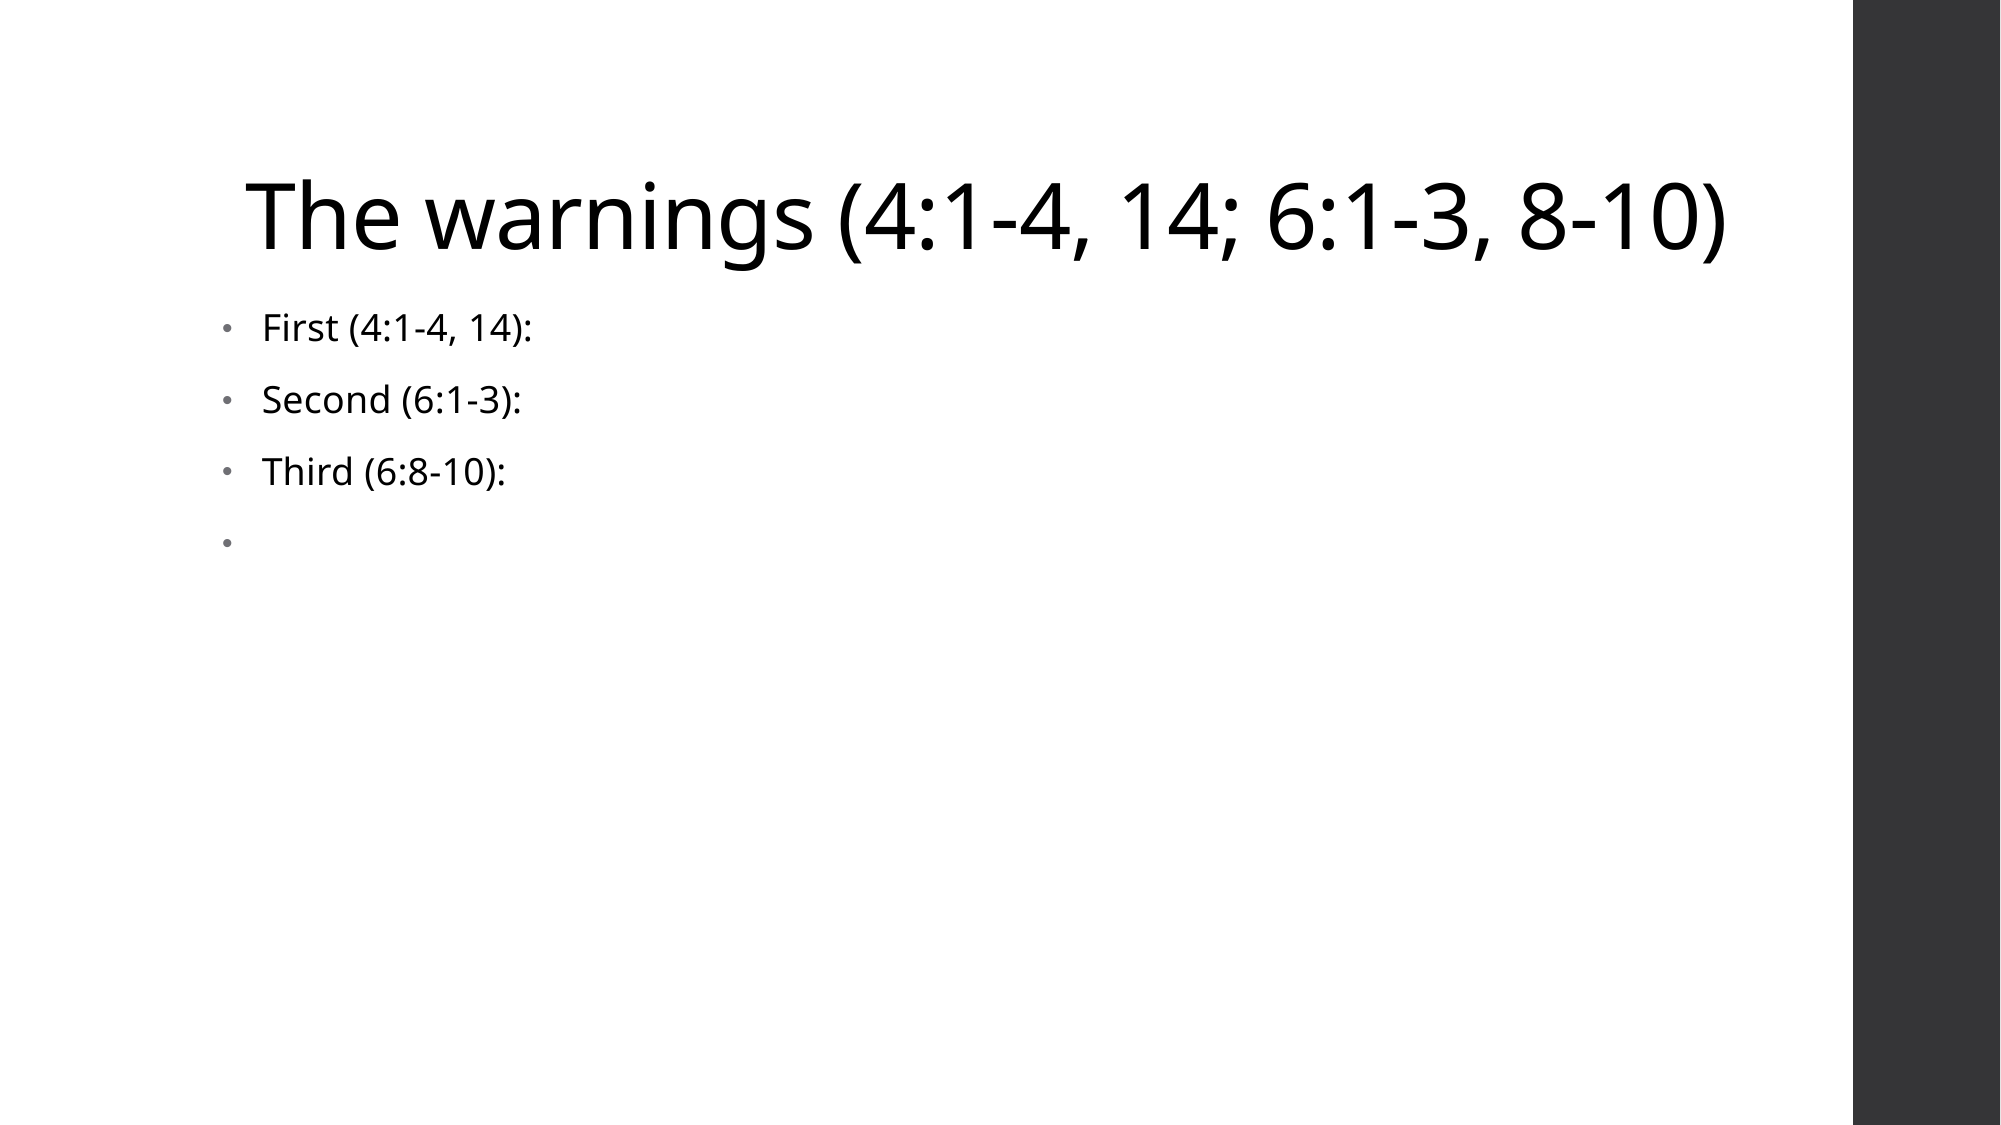

# The warnings (4:1-4, 14; 6:1-3, 8-10)
 First (4:1-4, 14):
 Second (6:1-3):
 Third (6:8-10):